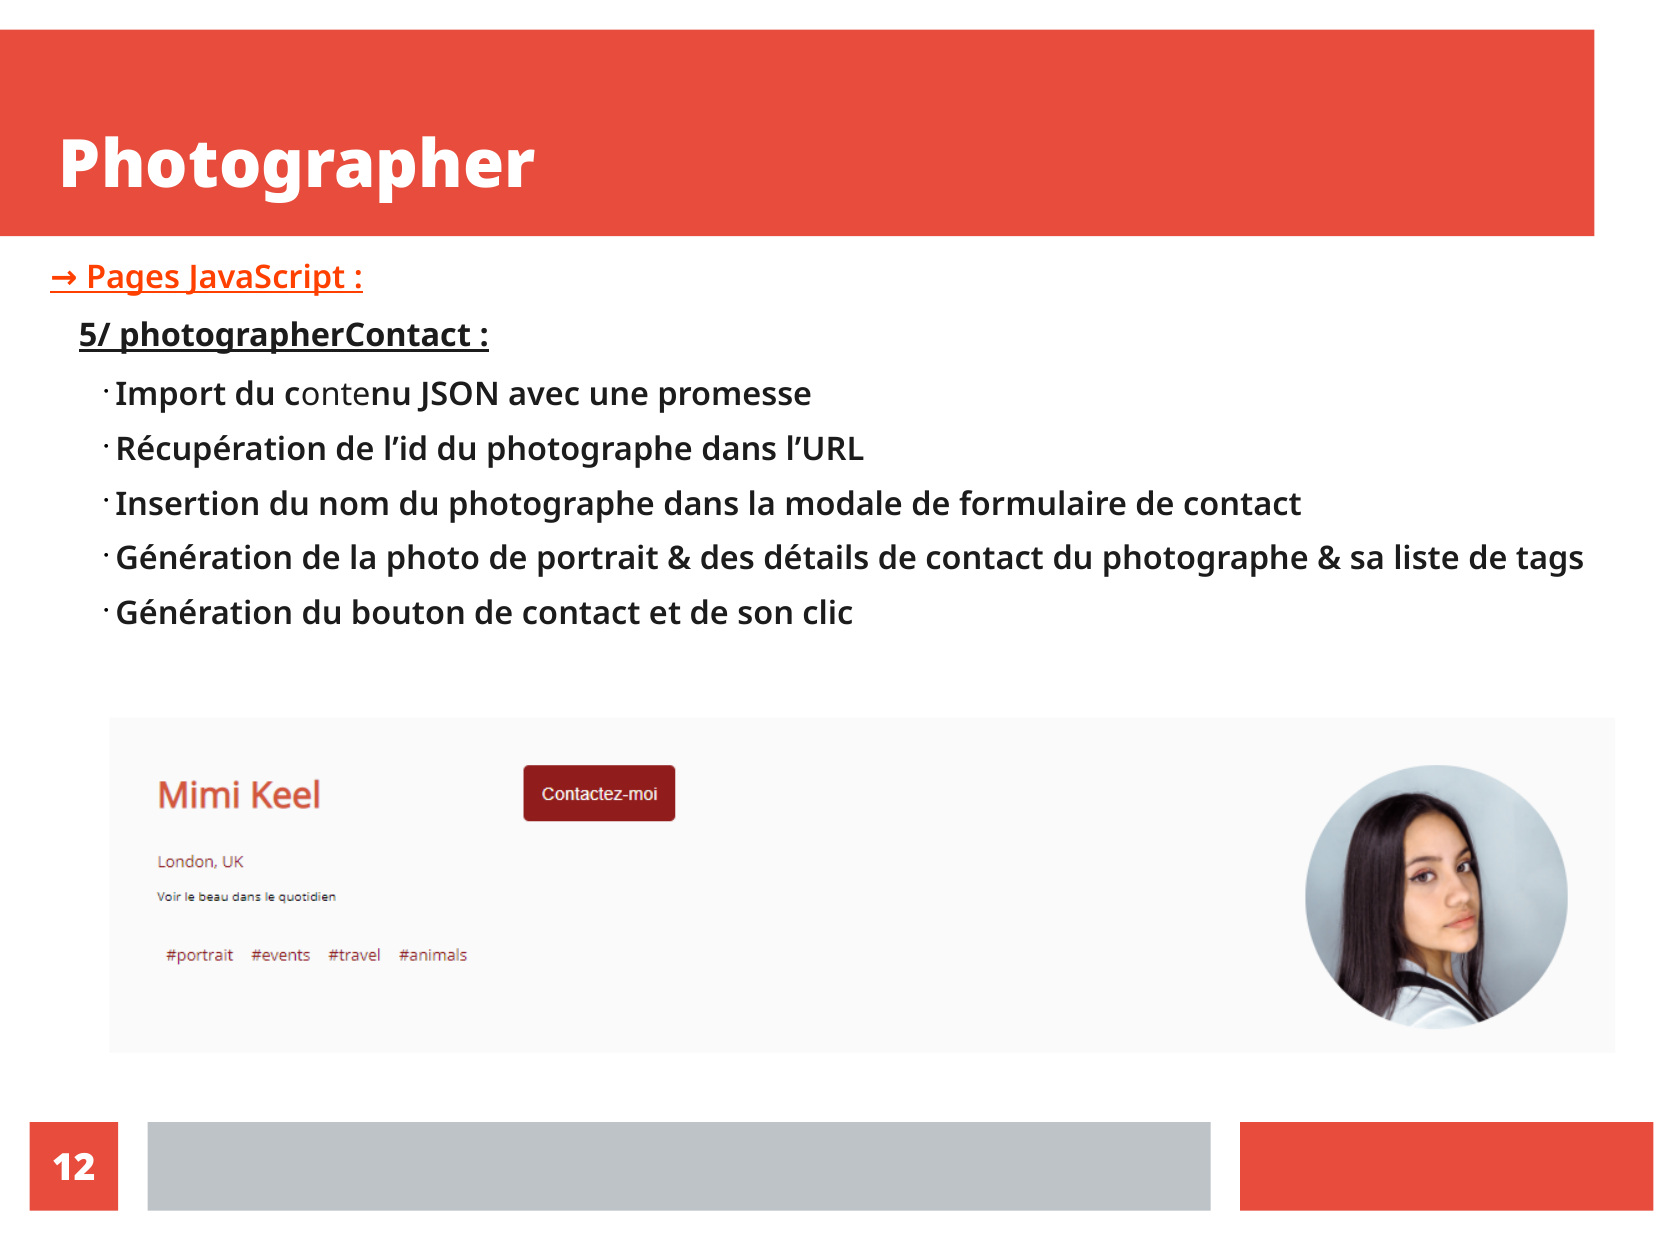

# Photographer
→ Pages JavaScript :
5/ photographerContact :
 Import du contenu JSON avec une promesse
 Récupération de l’id du photographe dans l’URL
 Insertion du nom du photographe dans la modale de formulaire de contact
 Génération de la photo de portrait & des détails de contact du photographe & sa liste de tags
 Génération du bouton de contact et de son clic
12